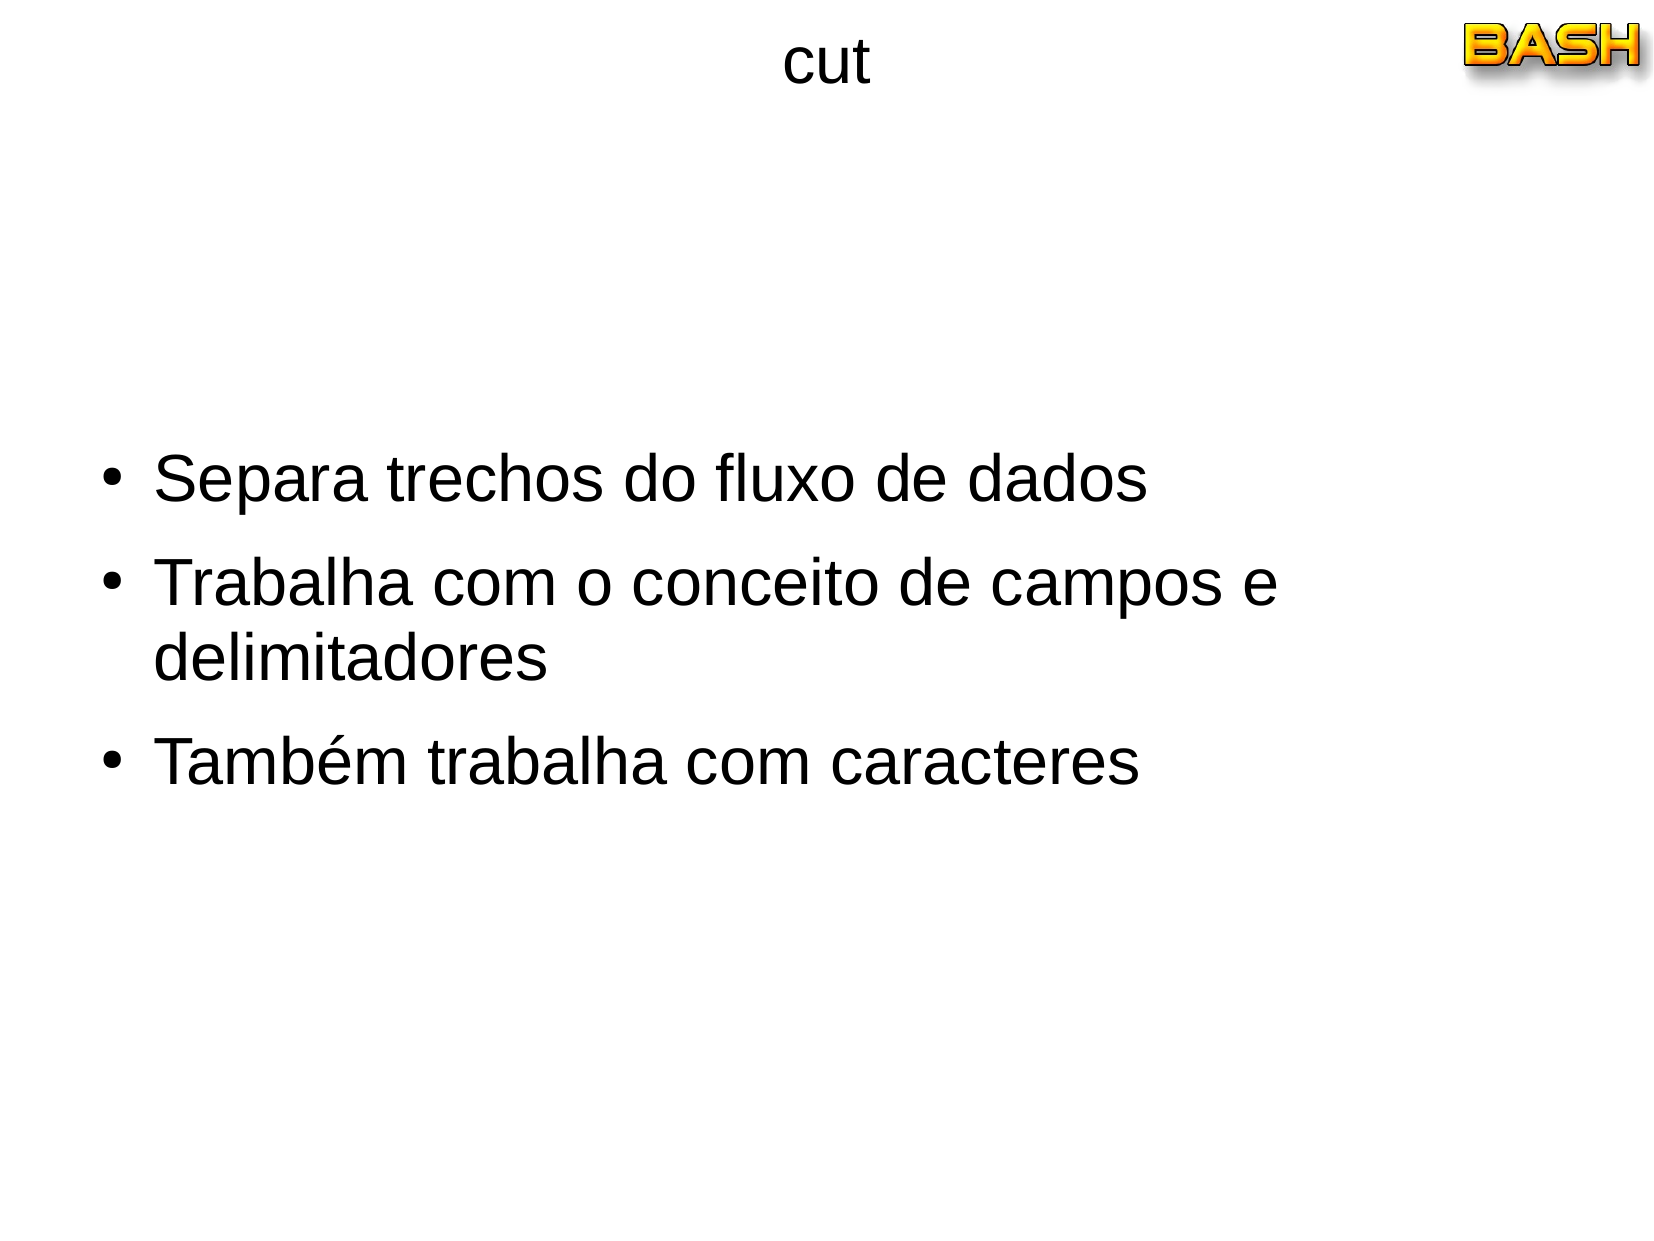

# cut
Separa trechos do fluxo de dados
Trabalha com o conceito de campos e delimitadores
Também trabalha com caracteres